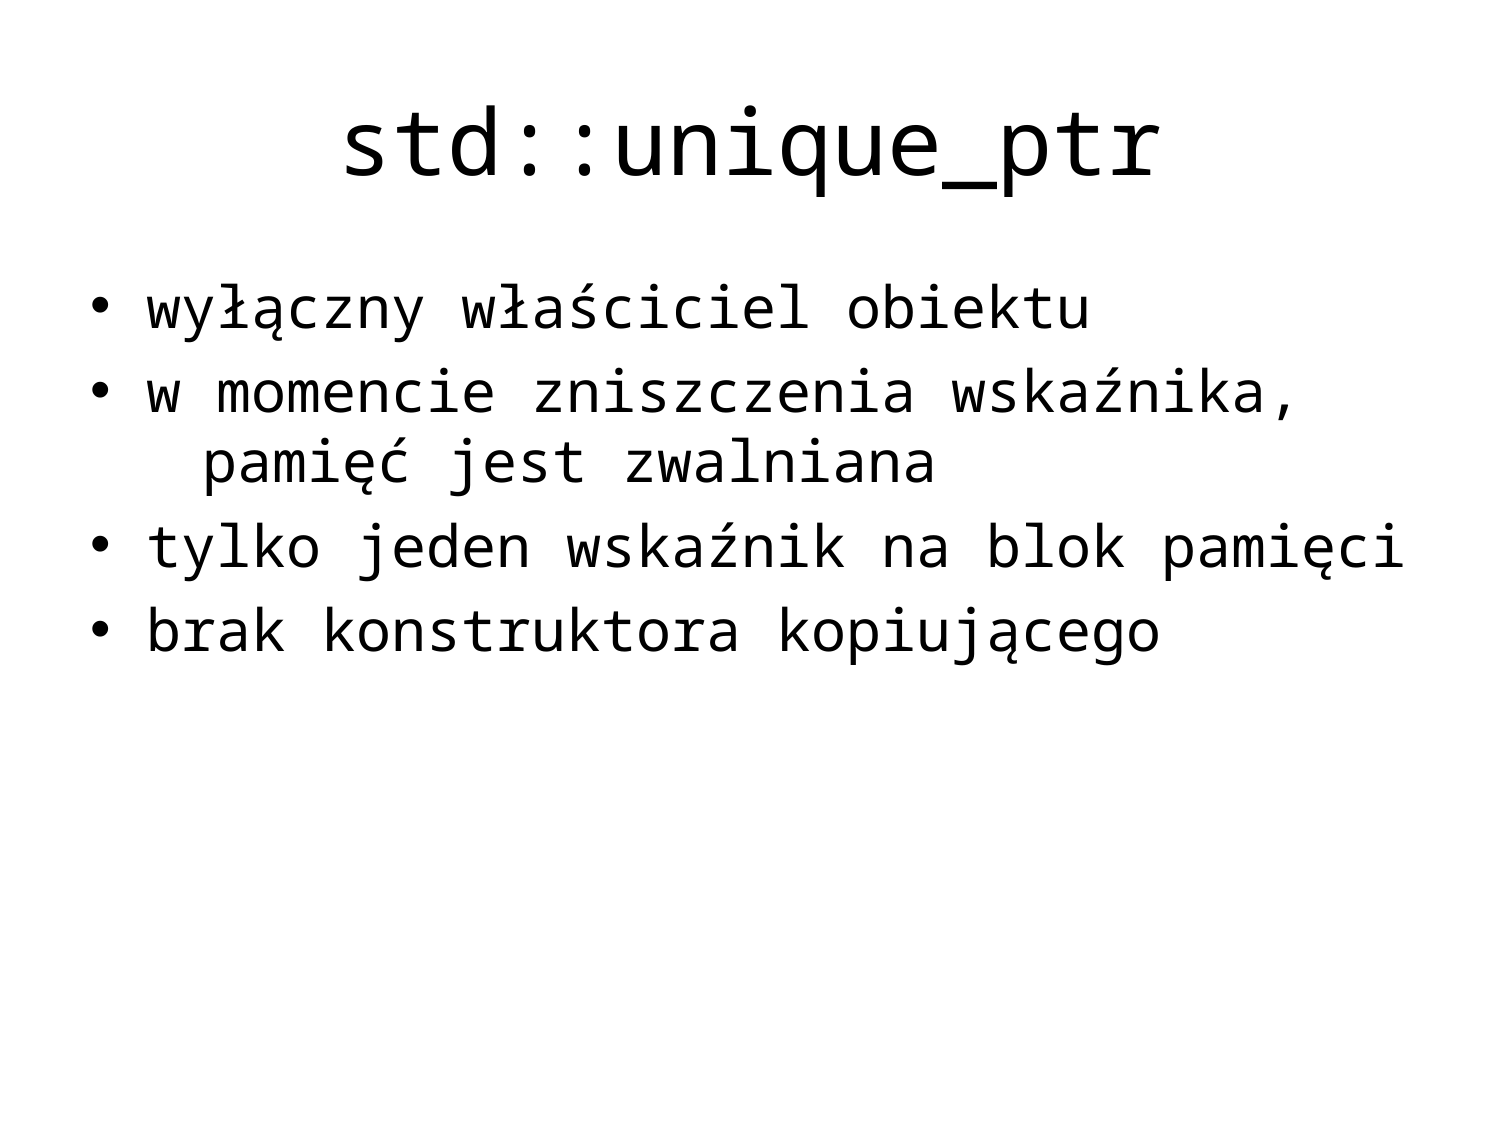

# std::unique_ptr
wyłączny właściciel obiektu
w momencie zniszczenia wskaźnika, pamięć jest zwalniana
tylko jeden wskaźnik na blok pamięci
brak konstruktora kopiującego